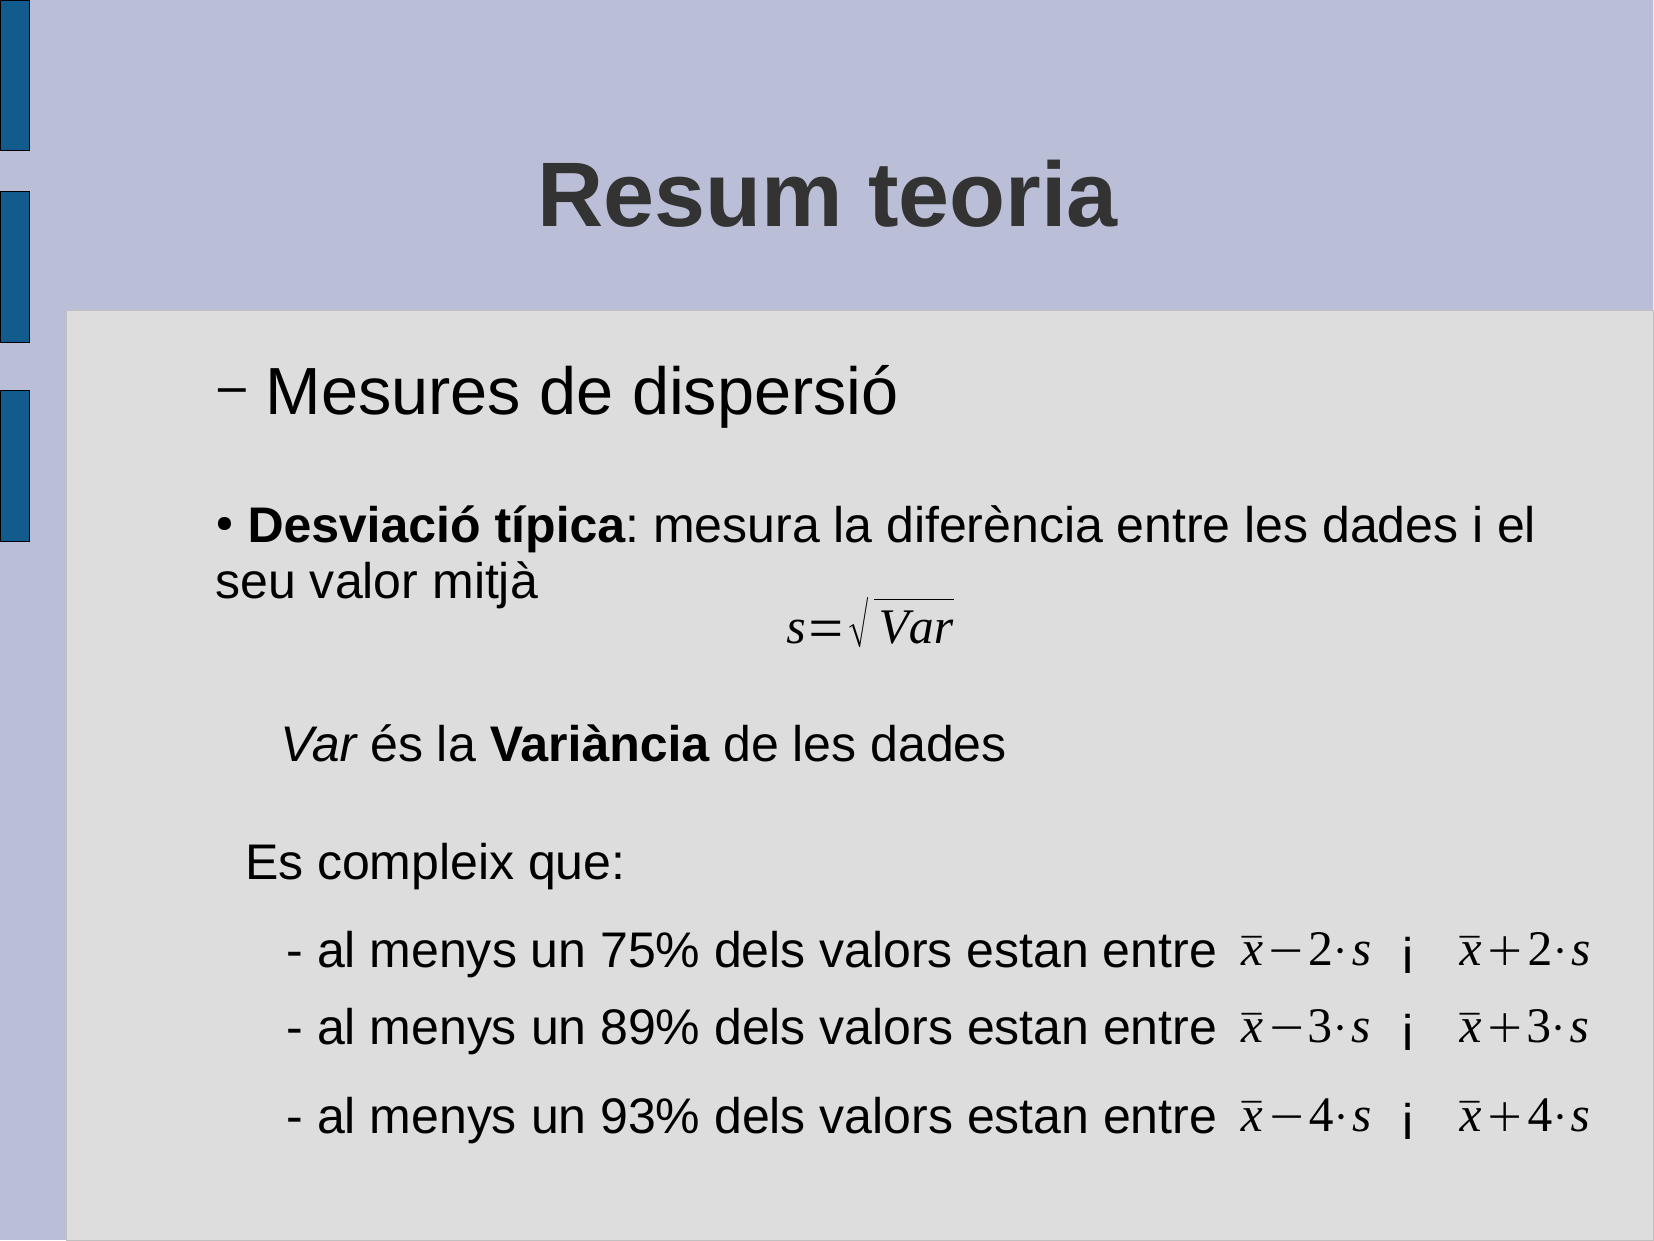

# Resum teoria
Mesures de dispersió
 Desviació típica: mesura la diferència entre les dades i el seu valor mitjà
Var és la Variància de les dades
Es compleix que:
- al menys un 75% dels valors estan entre
i
- al menys un 89% dels valors estan entre
i
- al menys un 93% dels valors estan entre
i